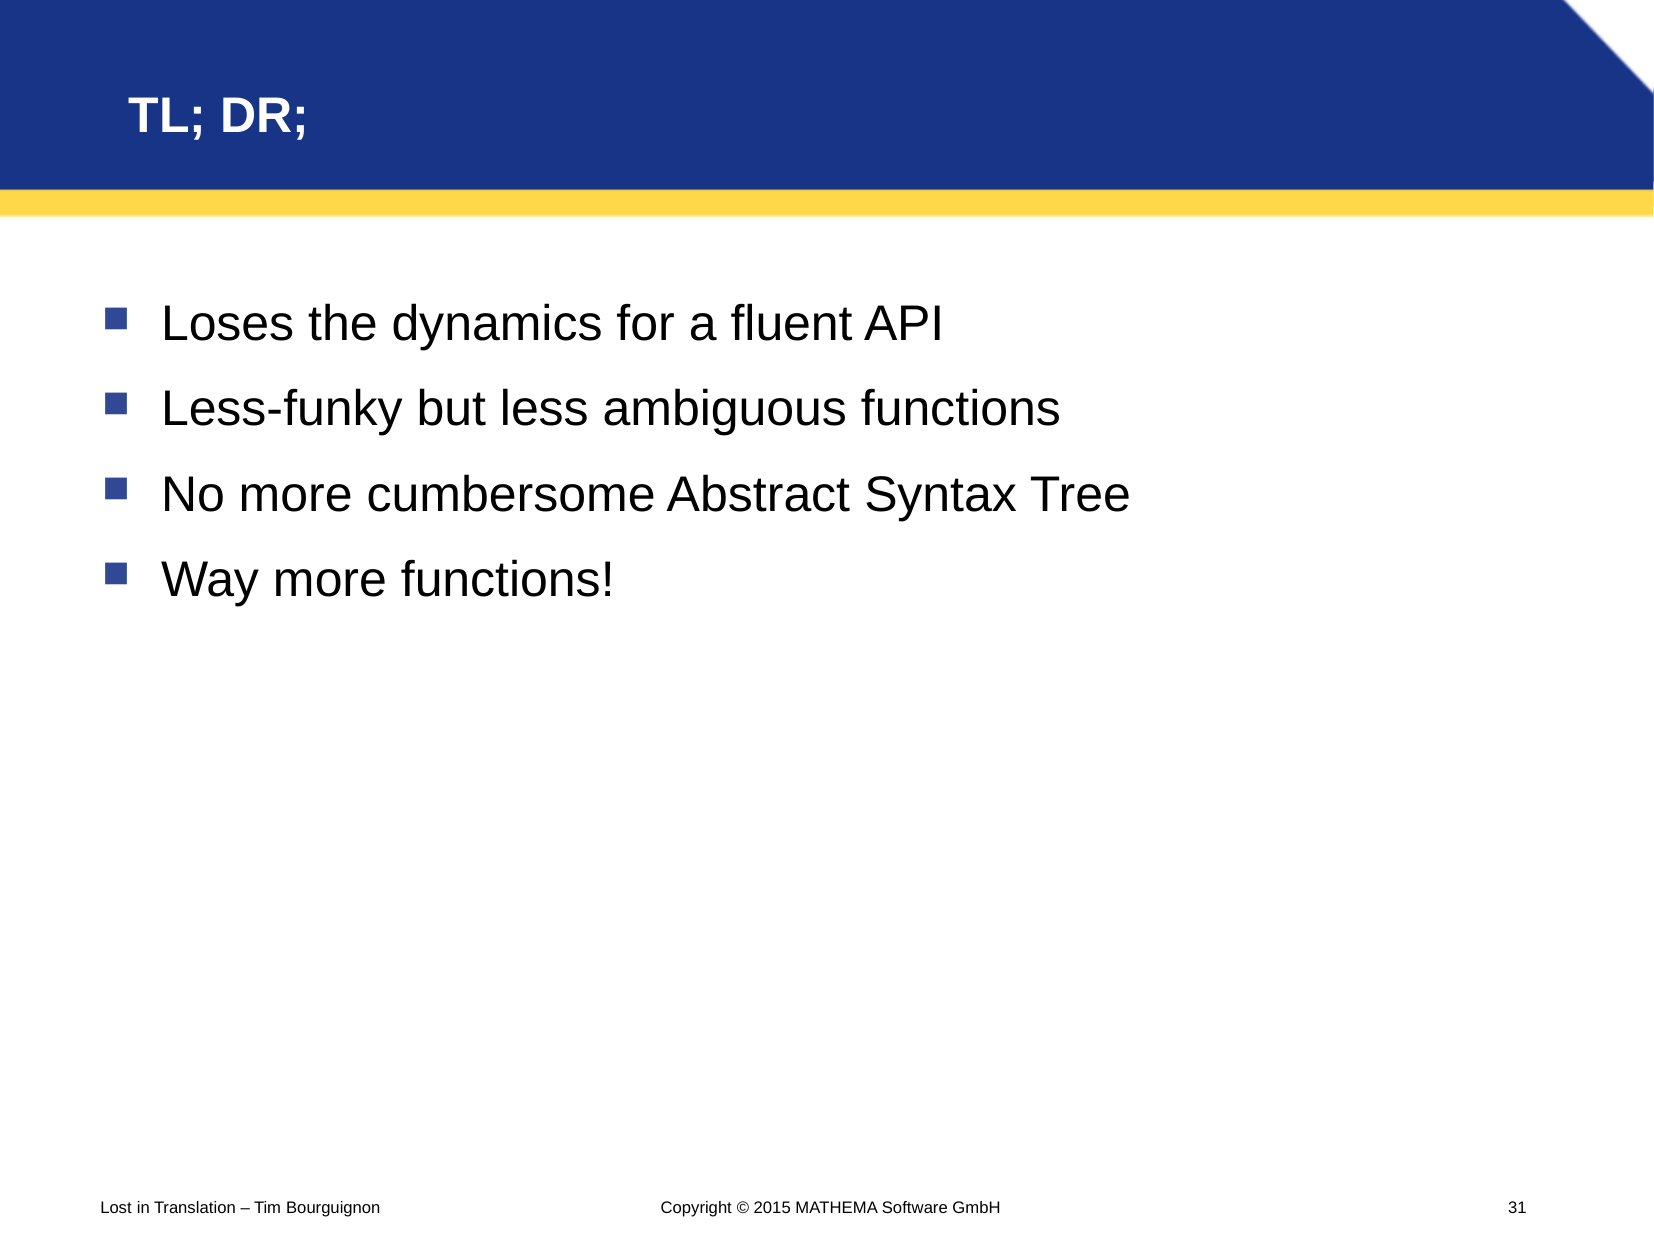

# TL; DR;
Loses the dynamics for a fluent API
Less-funky but less ambiguous functions
No more cumbersome Abstract Syntax Tree
Way more functions!